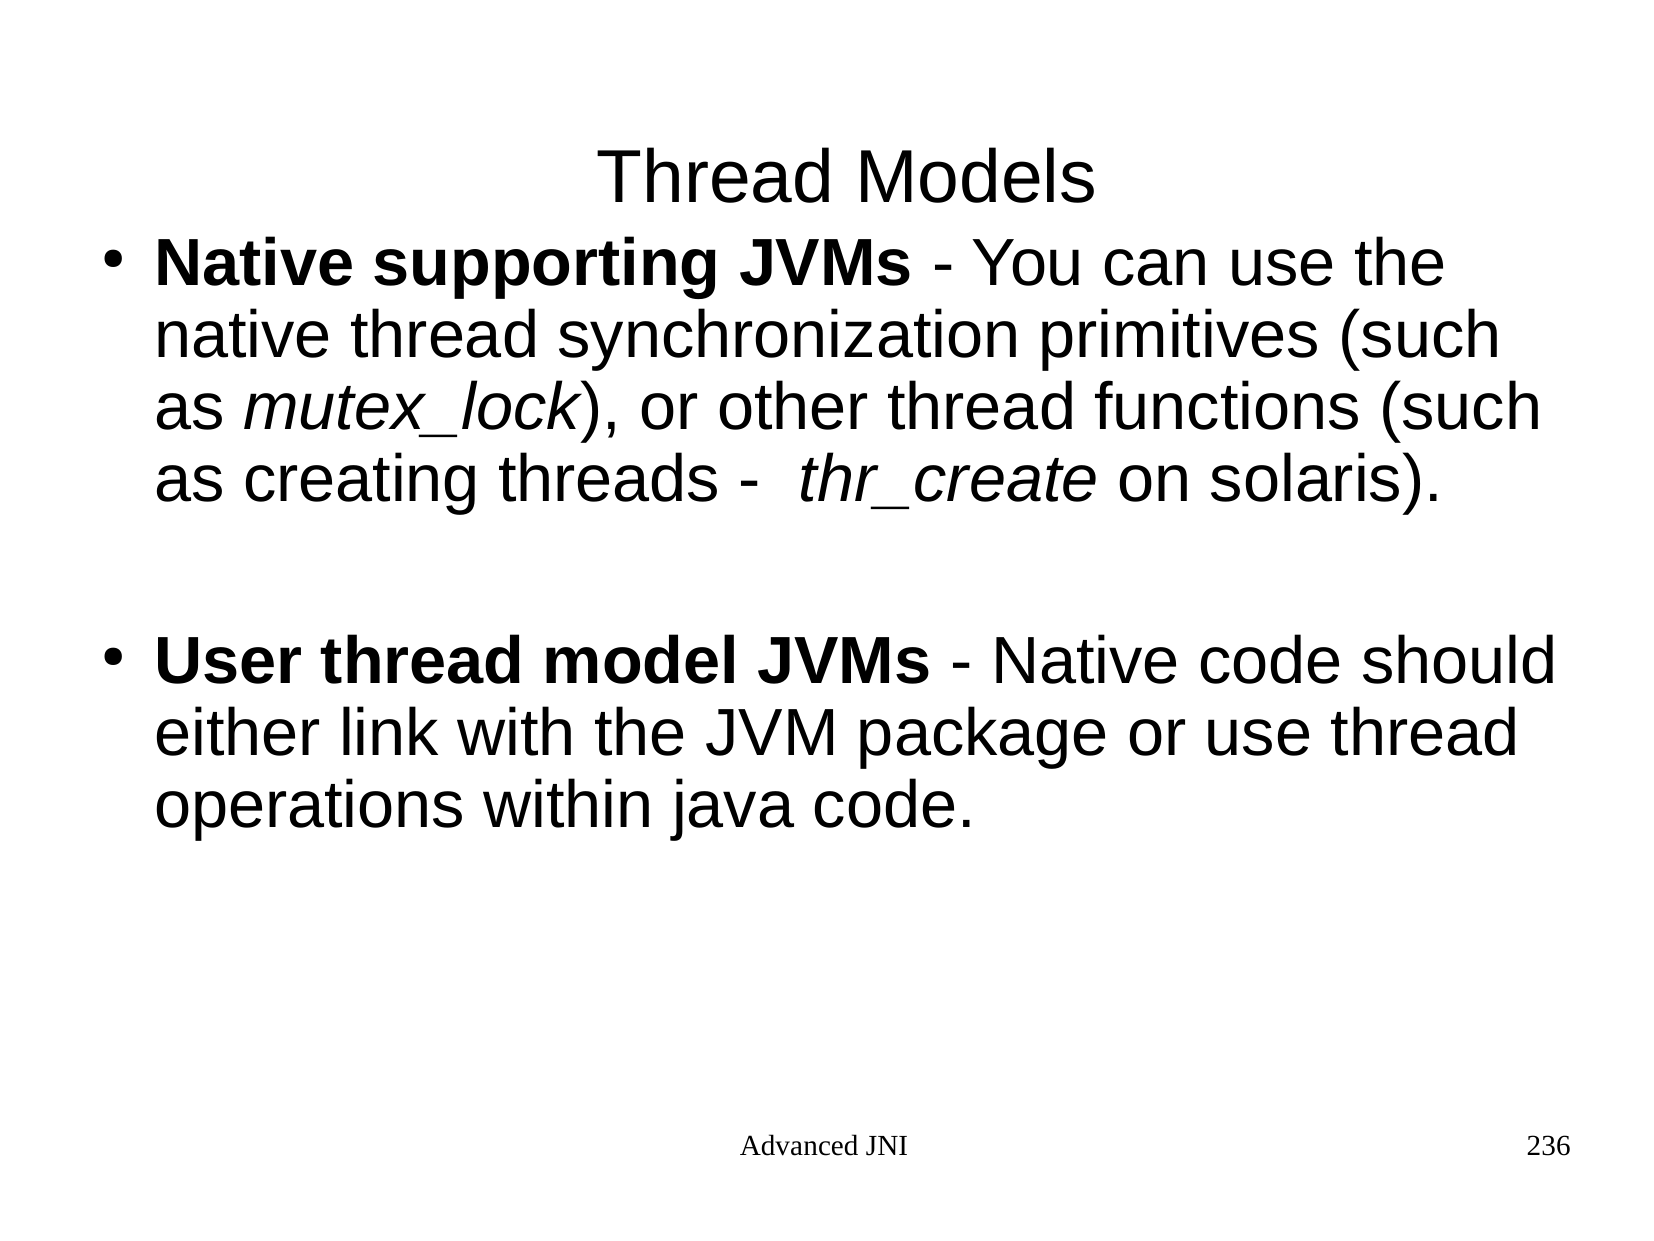

# Thread Models
Native supporting JVMs - You can use the native thread synchronization primitives (such as mutex_lock), or other thread functions (such as creating threads - thr_create on solaris).
User thread model JVMs - Native code should either link with the JVM package or use thread operations within java code.
Advanced JNI
236